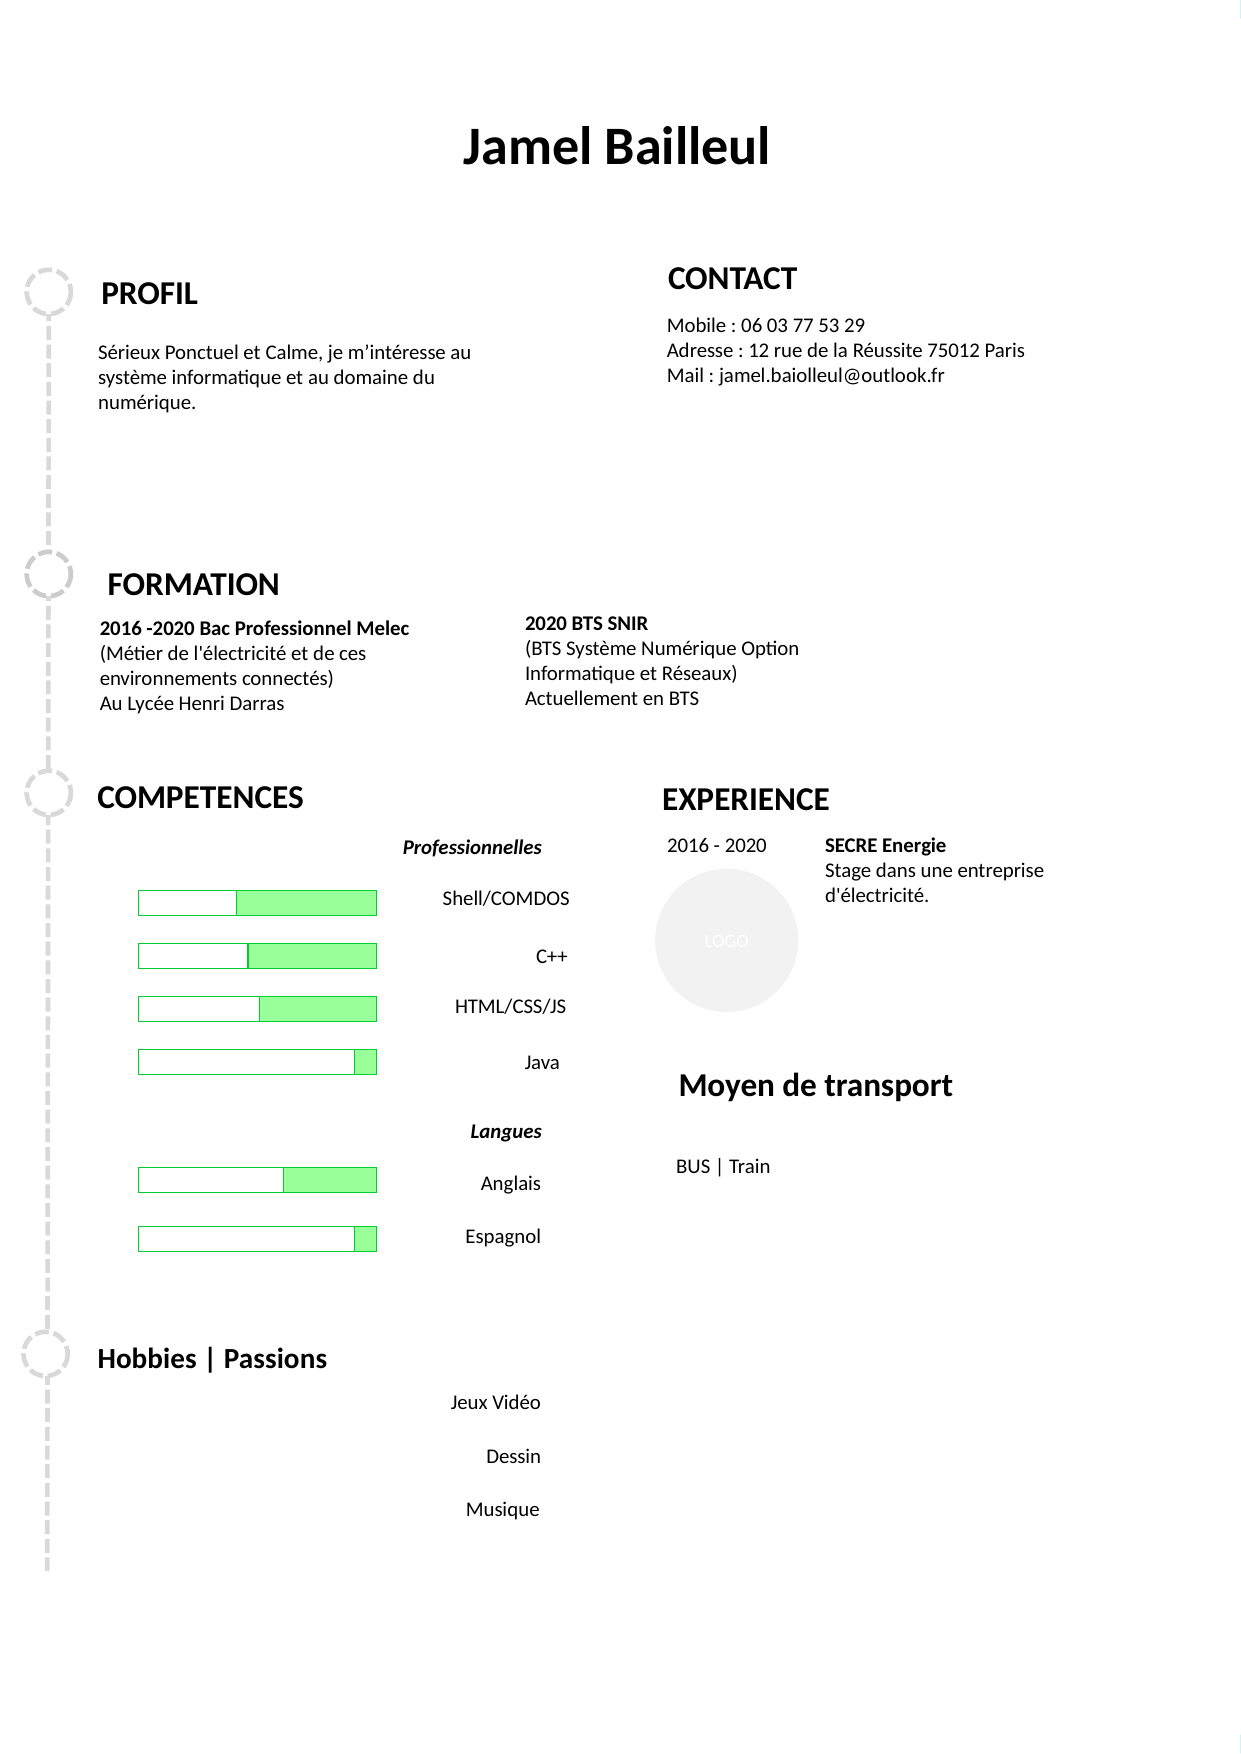

Jamel Bailleul
CONTACT
PROFIL
Mobile : 06 03 77 53 29
Adresse : 12 rue de la Réussite 75012 Paris
Mail : jamel.baiolleul@outlook.fr
Sérieux Ponctuel et Calme, je m’intéresse au système informatique et au domaine du numérique.
FORMATION
2020 BTS SNIR
(BTS Système Numérique Option Informatique et Réseaux)
Actuellement en BTS
2016 -2020 Bac Professionnel Melec
(Métier de l'électricité et de ces environnements connectés)
Au Lycée Henri Darras
COMPETENCES
EXPERIENCE
2016 - 2020
SECRE Energie
Stage dans une entreprise d'électricité.
Professionnelles
LOGO
Shell/COMDOS
C++
HTML/CSS/JS
Java
Moyen de transport
Langues
BUS | Train
Anglais
Espagnol
Hobbies | Passions
Jeux Vidéo
Dessin
Musique